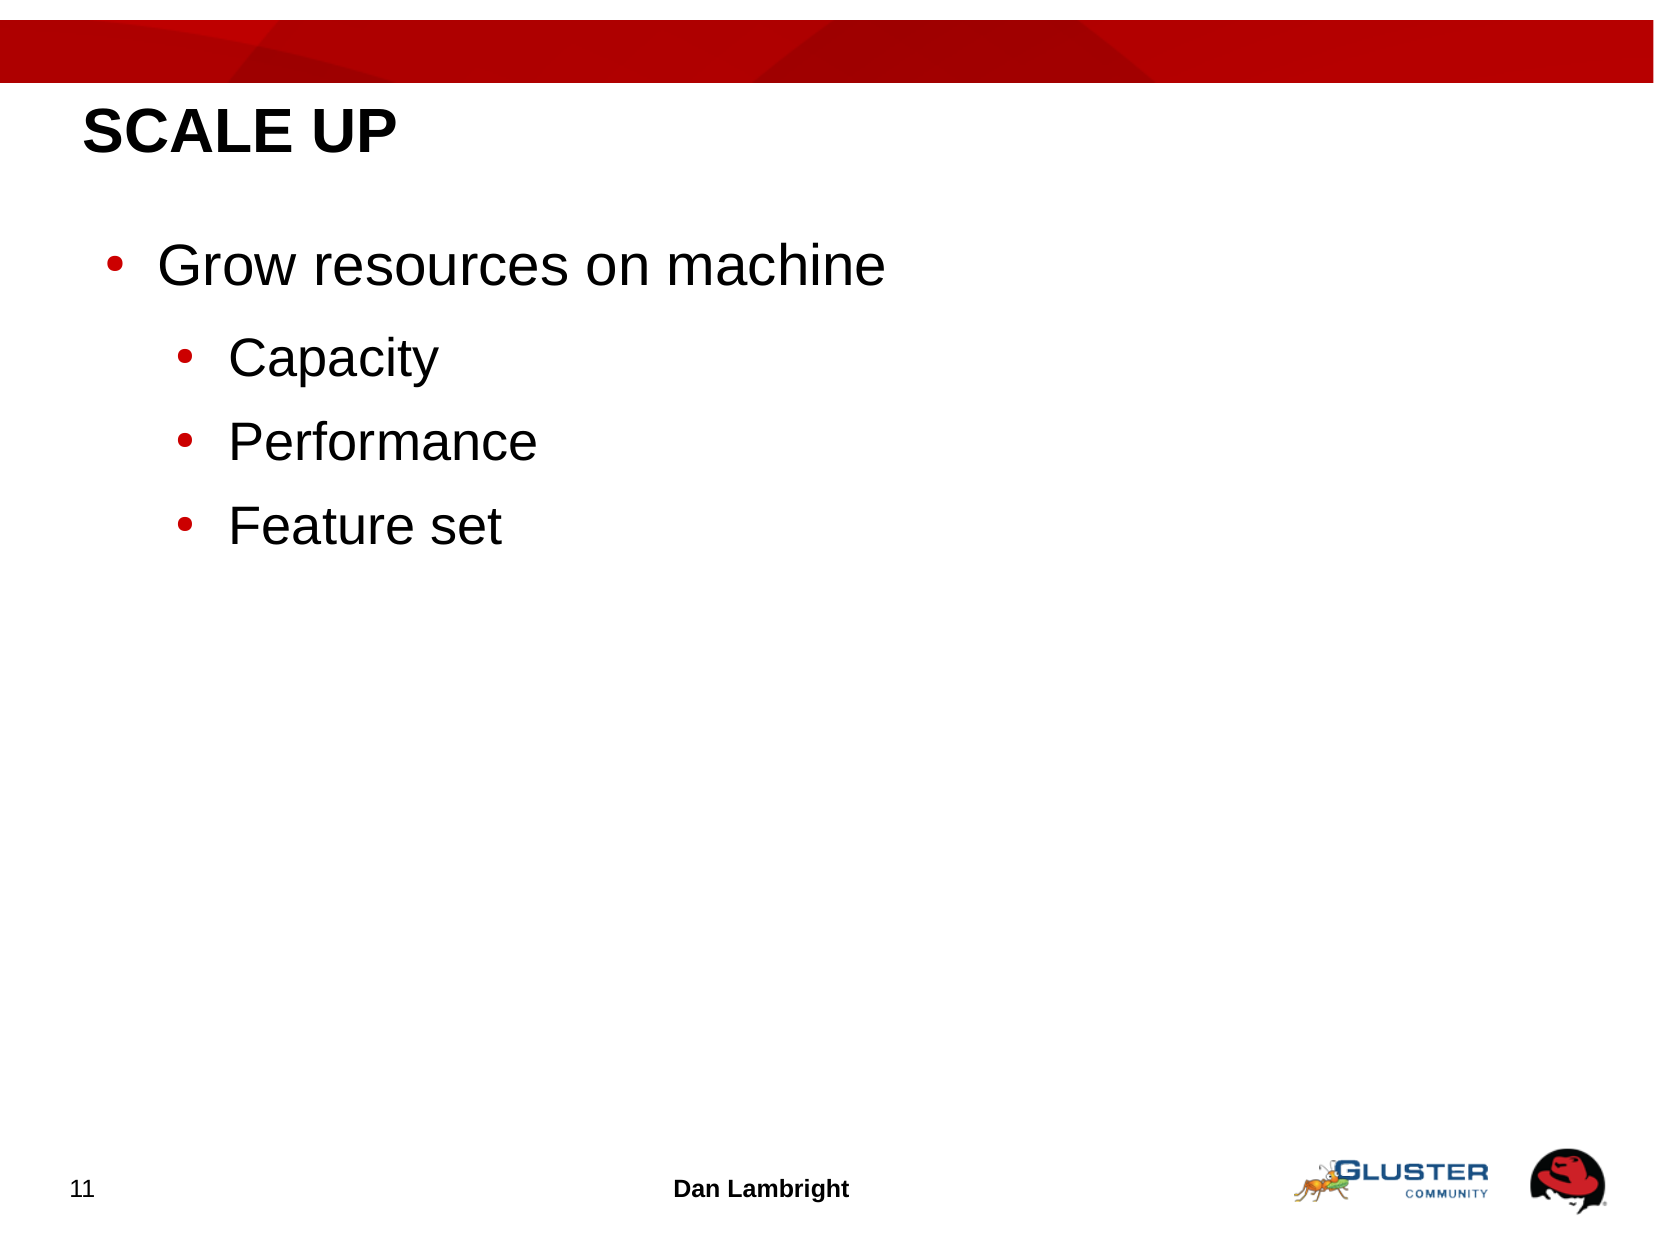

# SCALE UP
Grow resources on machine
Capacity
Performance
Feature set